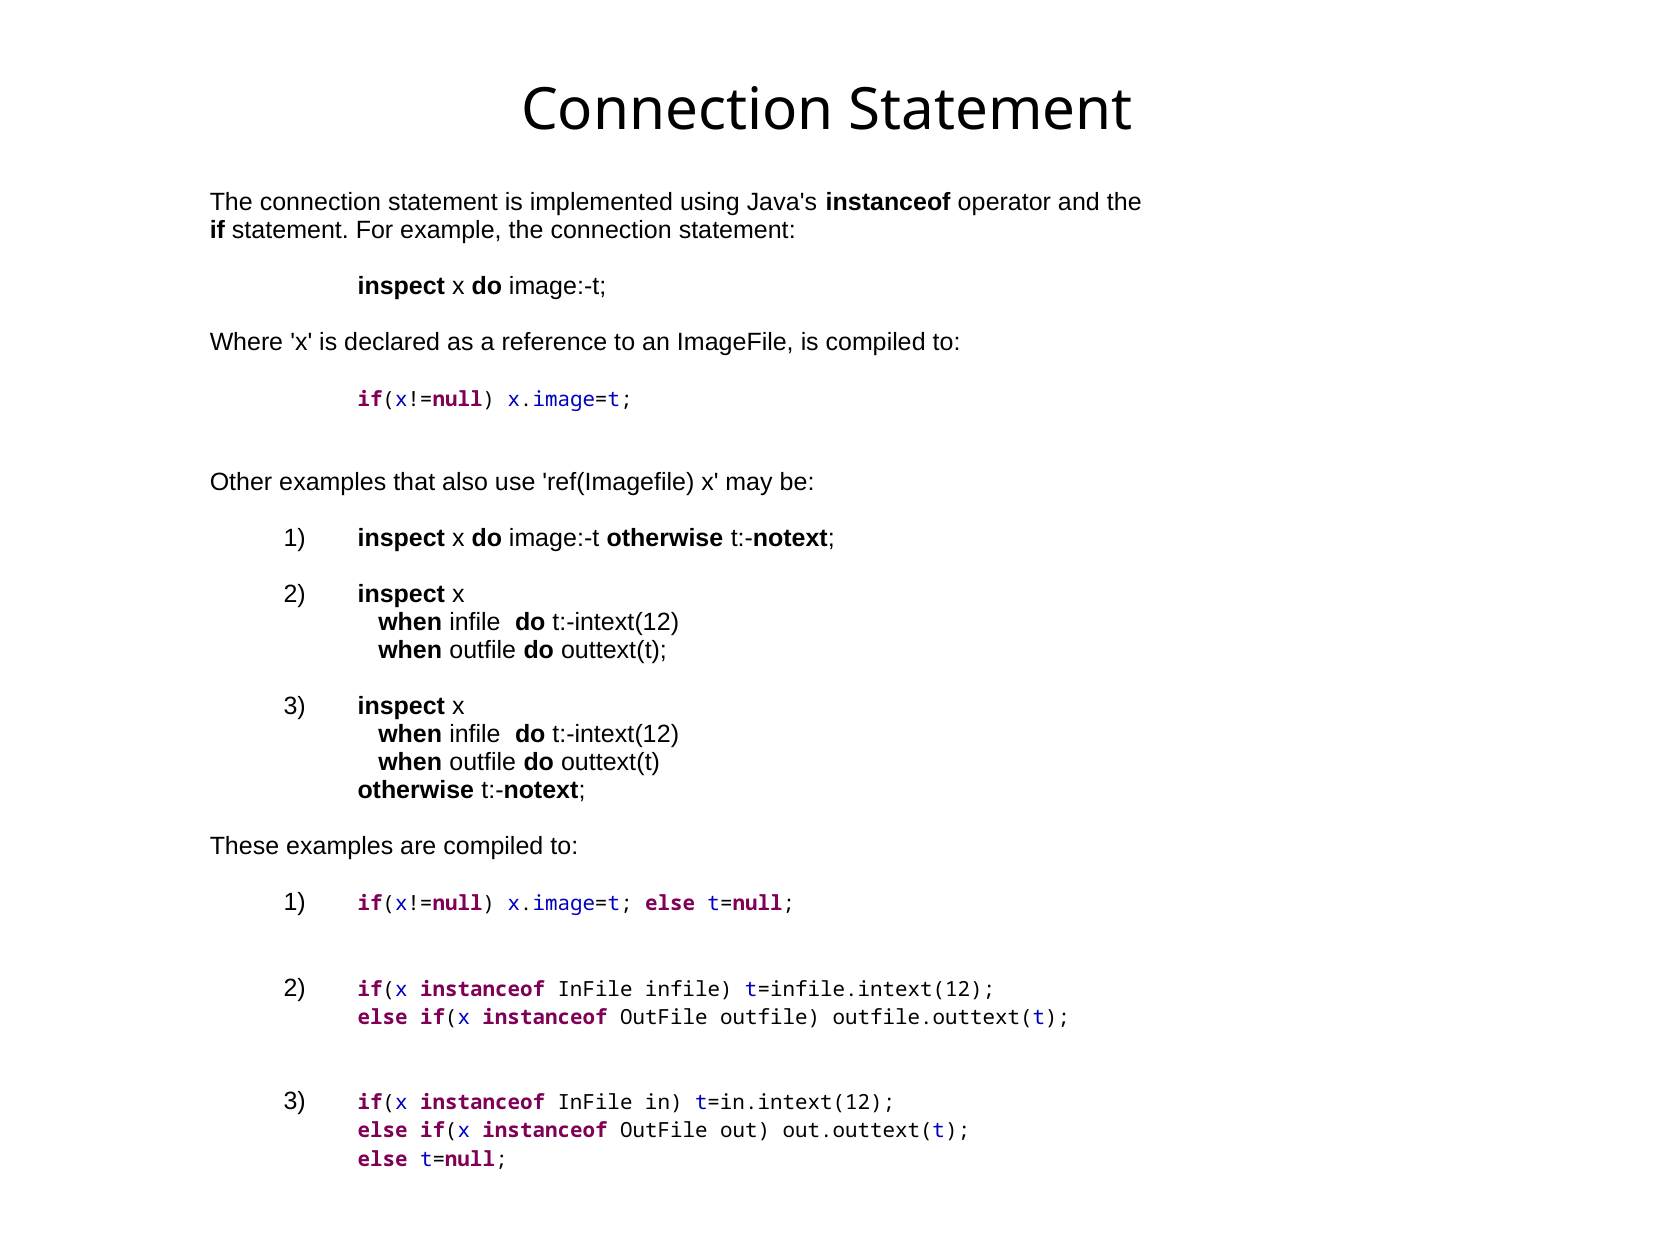

# Connection Statement
The connection statement is implemented using Java's instanceof operator and the
if statement. For example, the connection statement:
		inspect x do image:-t;
Where 'x' is declared as a reference to an ImageFile, is compiled to:
		if(x!=null) x.image=t;
Other examples that also use 'ref(Imagefile) x' may be:
	1)	inspect x do image:-t otherwise t:-notext;
	2)	inspect x
		 when infile do t:-intext(12)
		 when outfile do outtext(t);
	3)	inspect x
		 when infile do t:-intext(12)
		 when outfile do outtext(t)
		otherwise t:-notext;
These examples are compiled to:
	1)	if(x!=null) x.image=t; else t=null;
	2)	if(x instanceof InFile infile) t=infile.intext(12);
		else if(x instanceof OutFile outfile) outfile.outtext(t);
	3)	if(x instanceof InFile in) t=in.intext(12);
		else if(x instanceof OutFile out) out.outtext(t);
		else t=null;